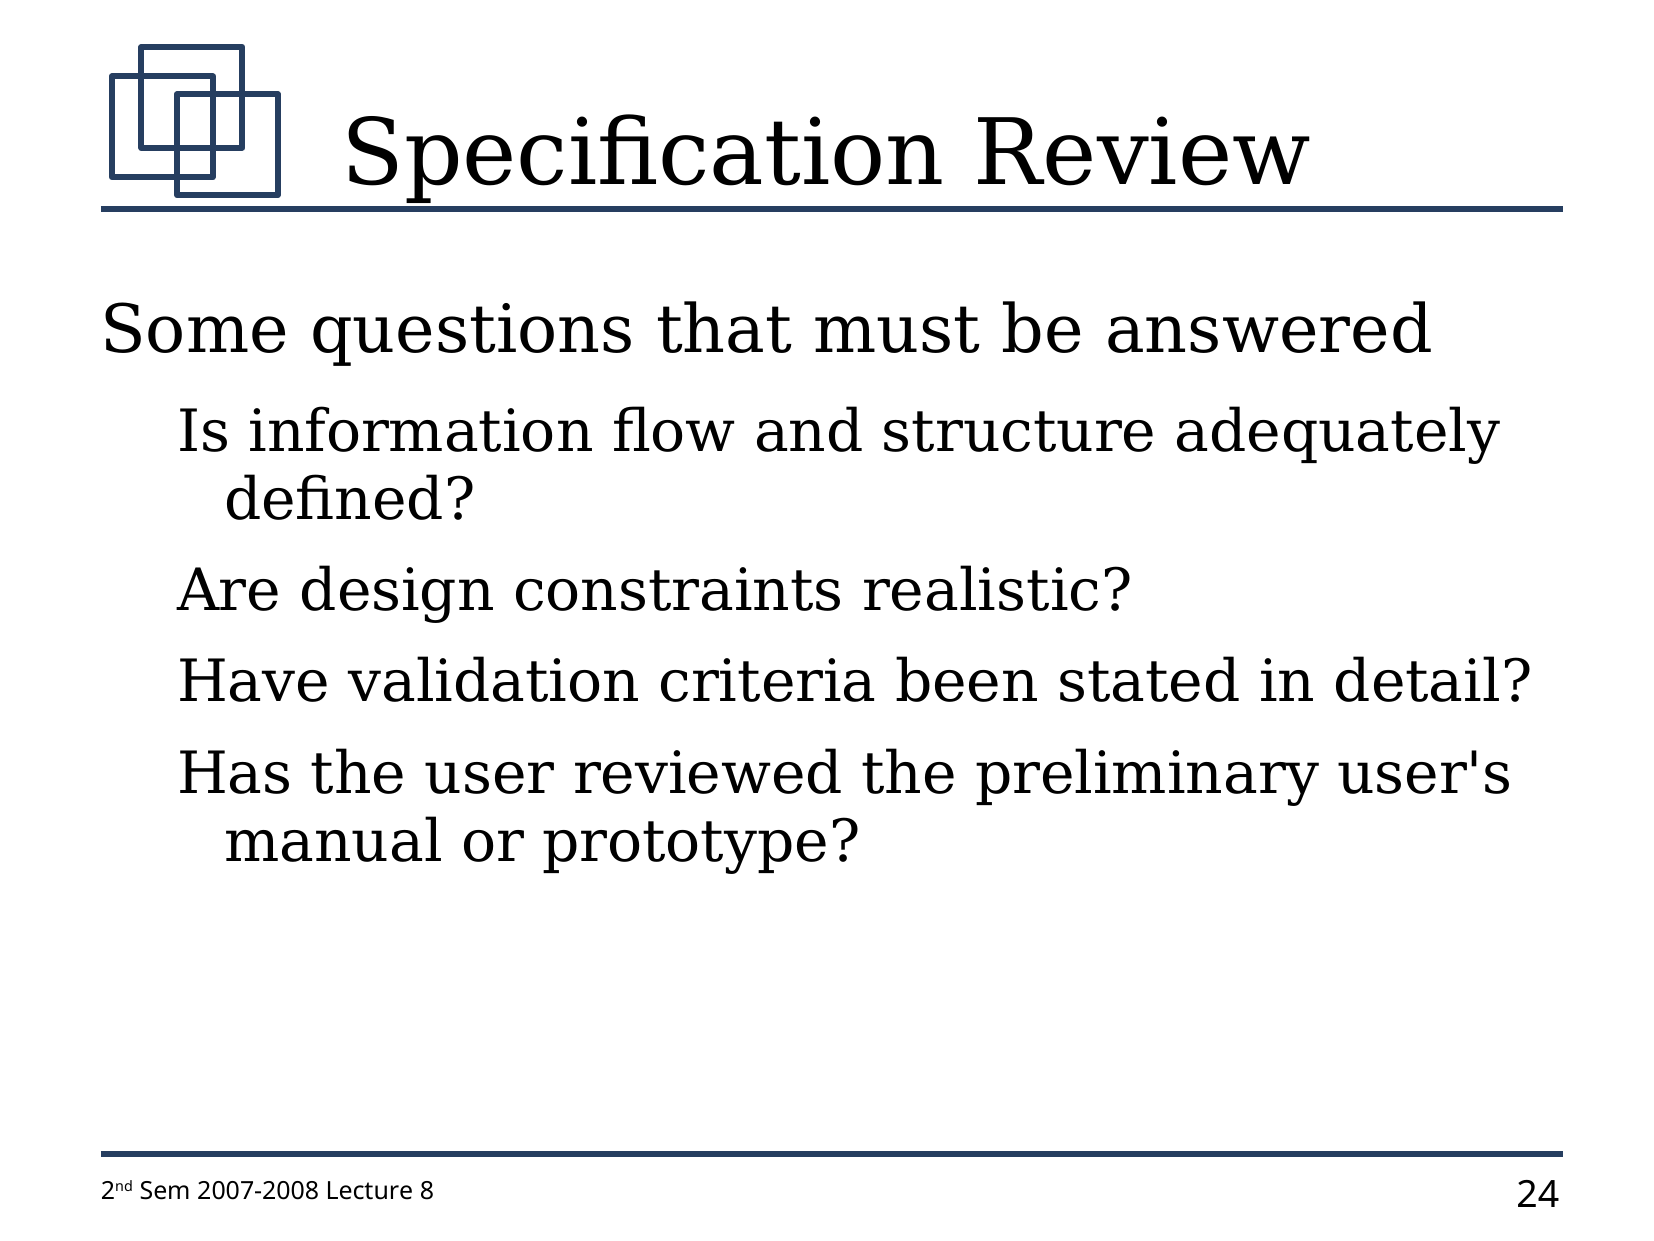

# Specification Review
Some questions that must be answered
Is information flow and structure adequately defined?
Are design constraints realistic?
Have validation criteria been stated in detail?
Has the user reviewed the preliminary user's manual or prototype?